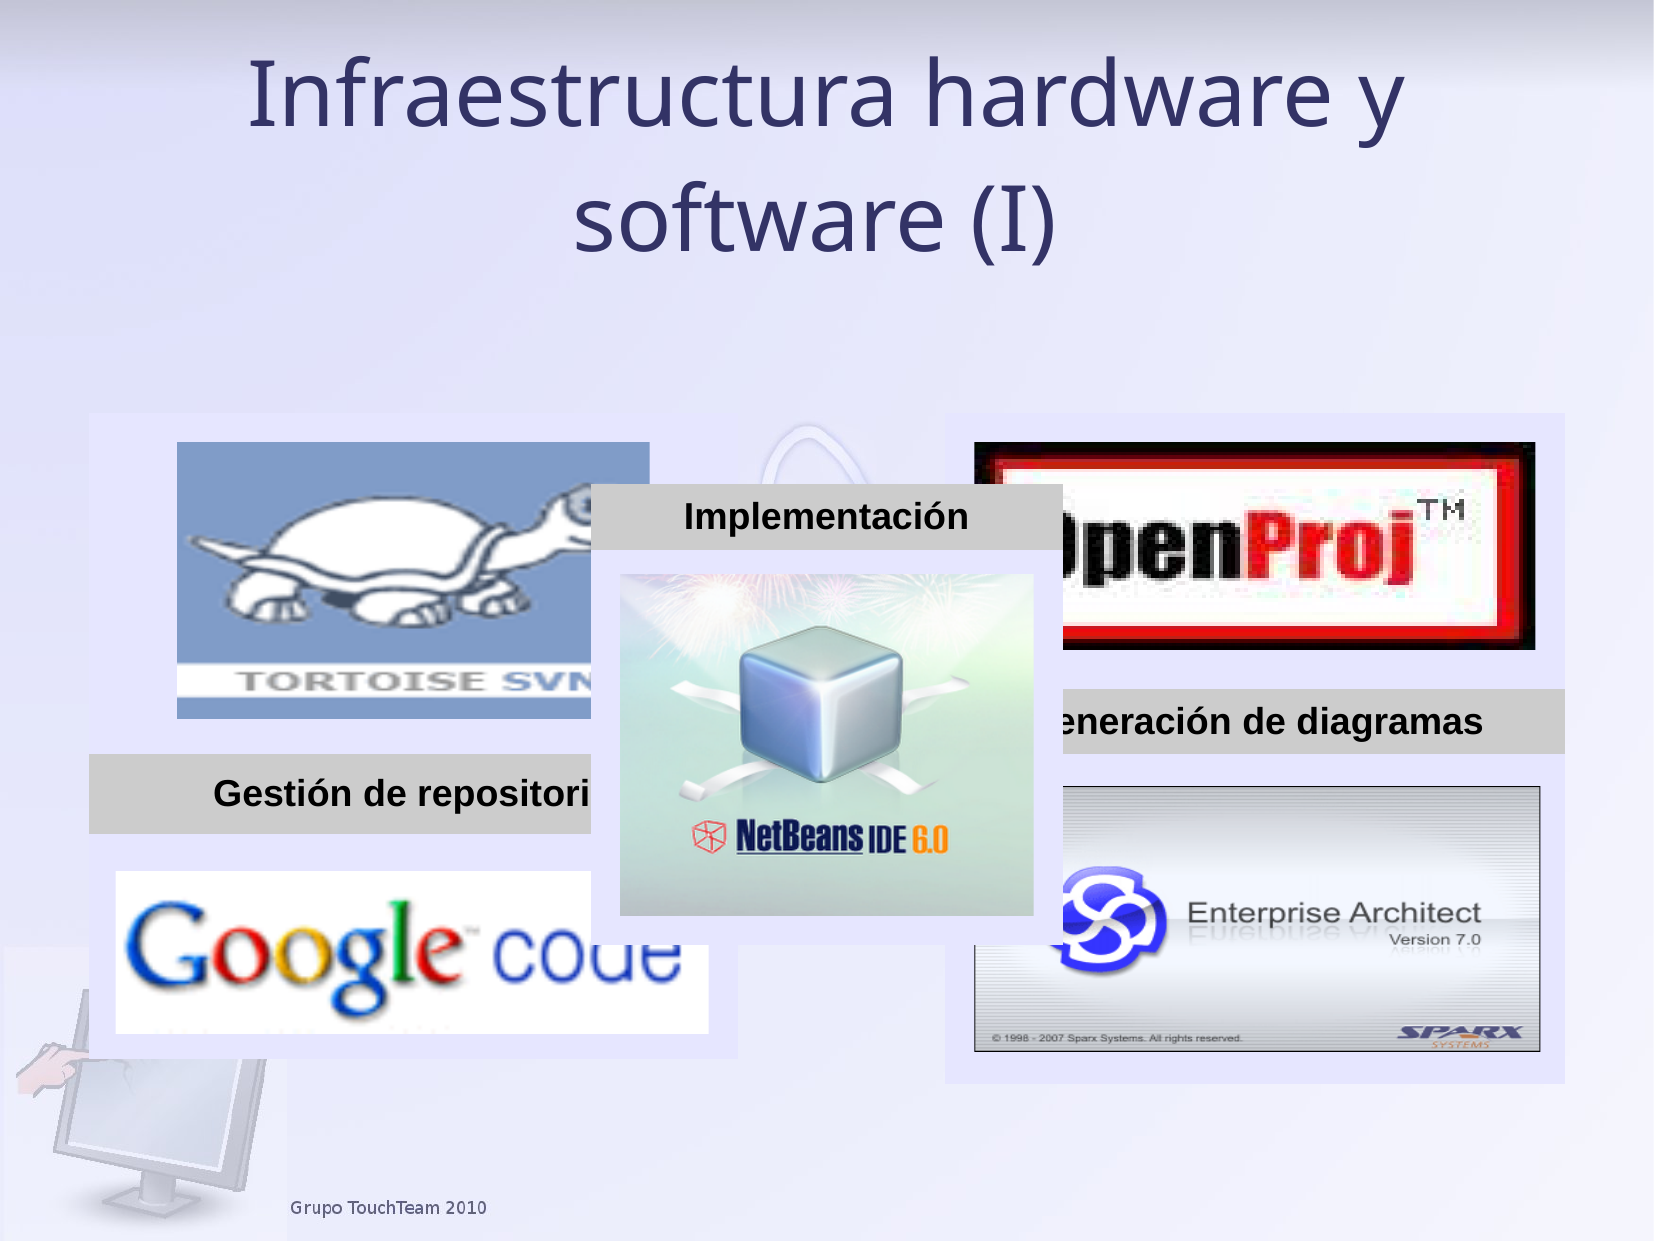

# Infraestructura hardware y software (I)
| |
| --- |
| Gestión de repositorio |
| |
| |
| --- |
| Generación de diagramas |
| |
| Implementación |
| --- |
| |